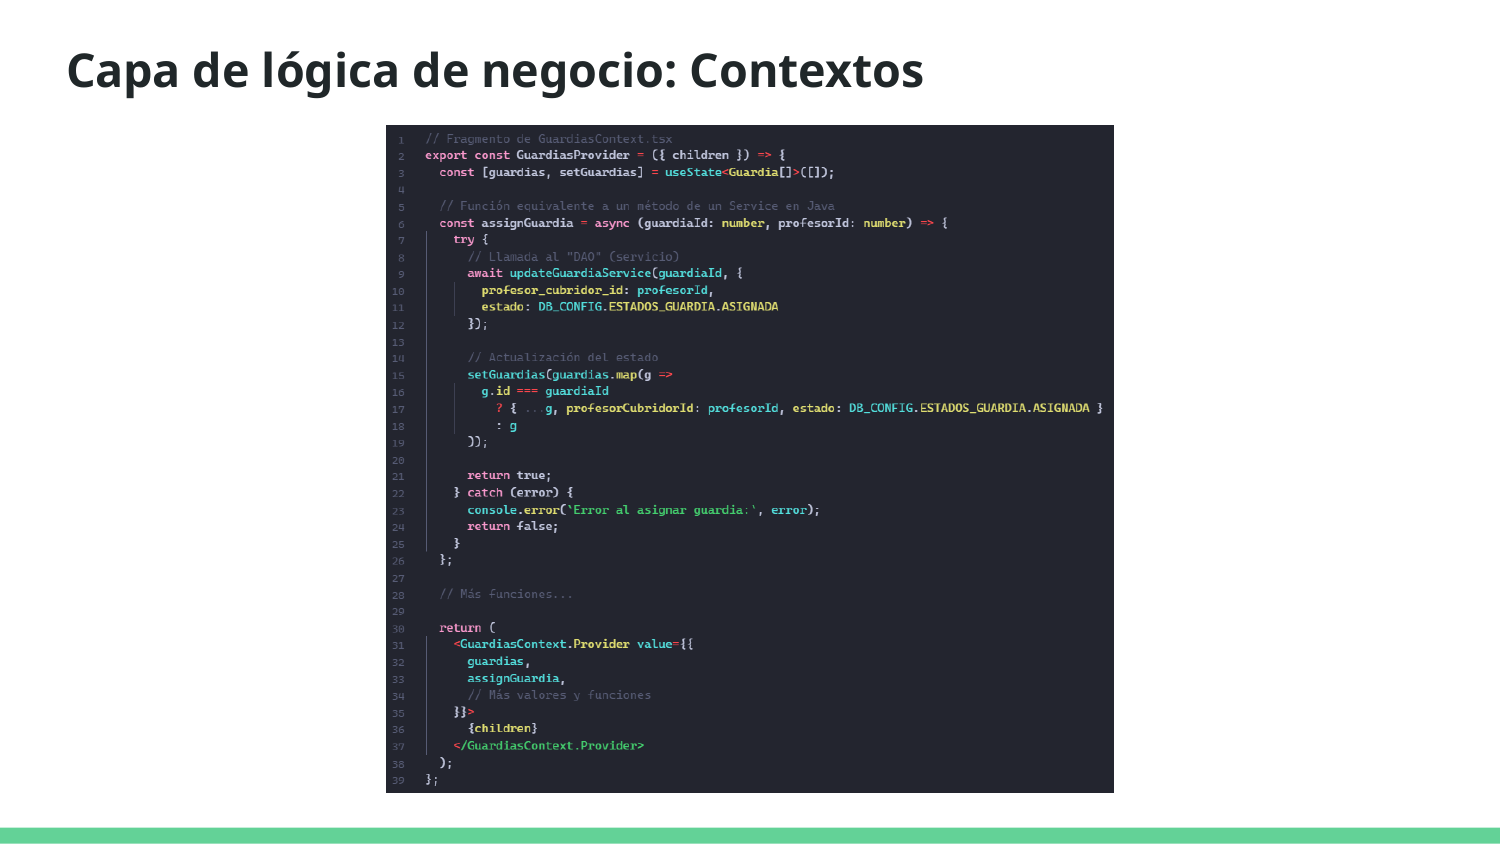

# Capa de lógica de negocio: Contextos